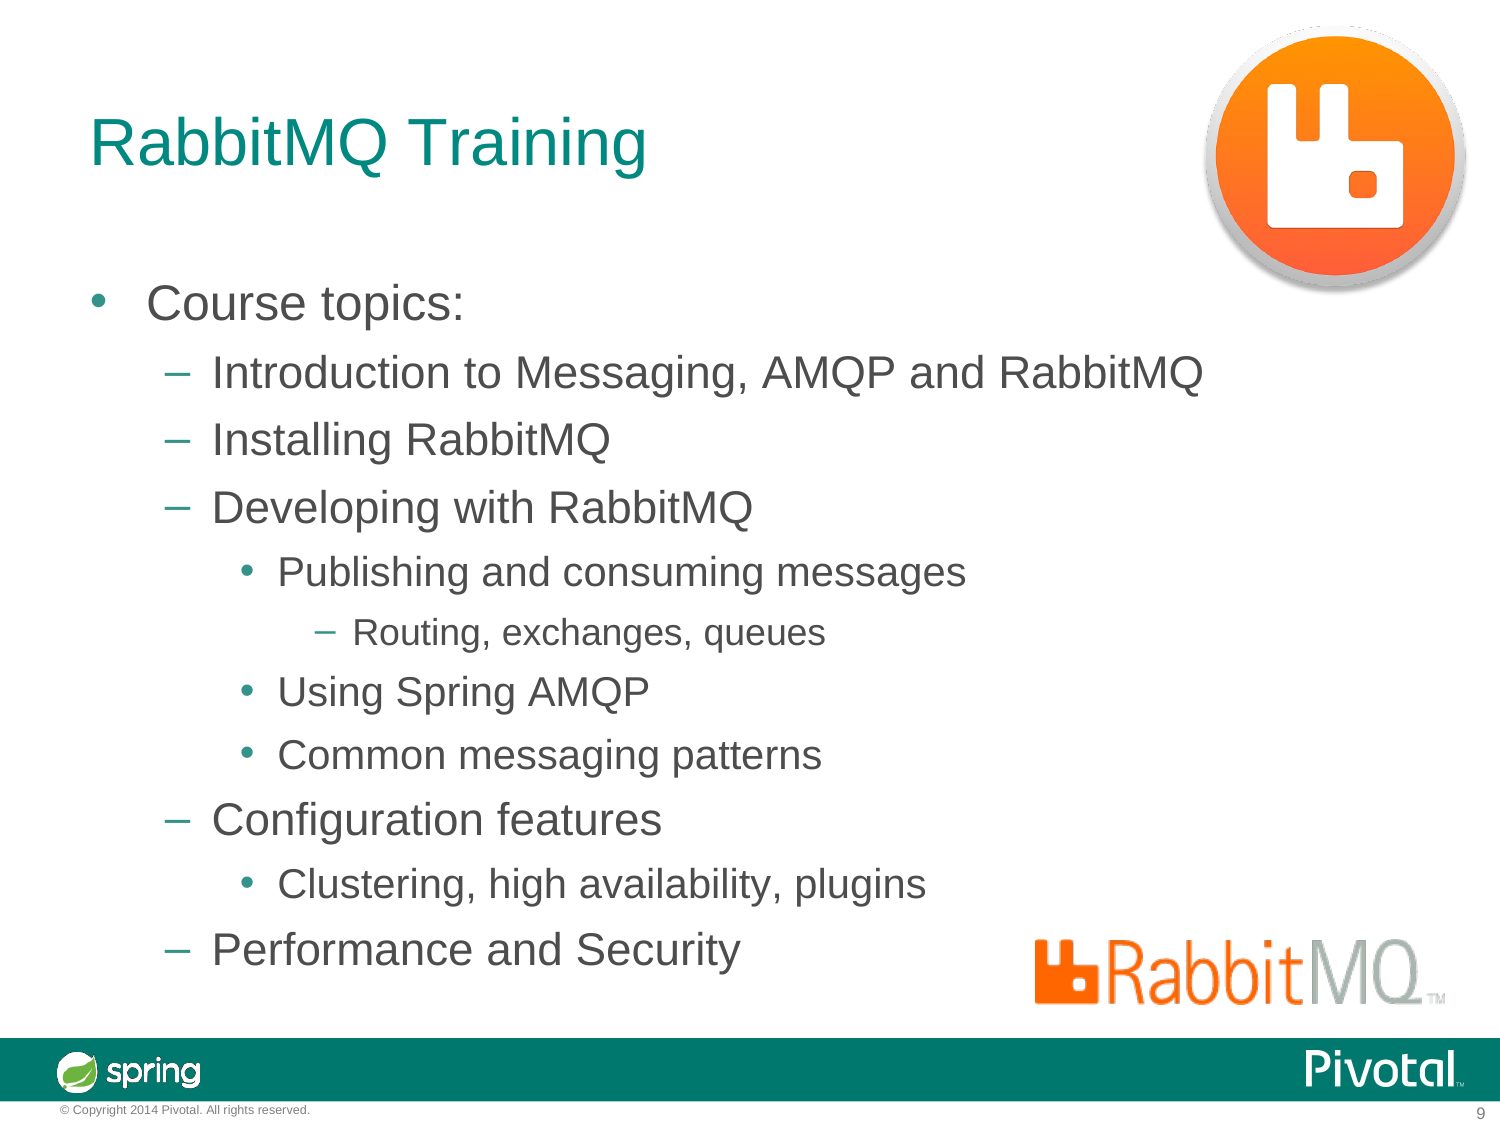

# RabbitMQ Training
Course topics:
Introduction to Messaging, AMQP and RabbitMQ
Installing RabbitMQ
Developing with RabbitMQ
Publishing and consuming messages
Routing, exchanges, queues
Using Spring AMQP
Common messaging patterns
Configuration features
Clustering, high availability, plugins
Performance and Security